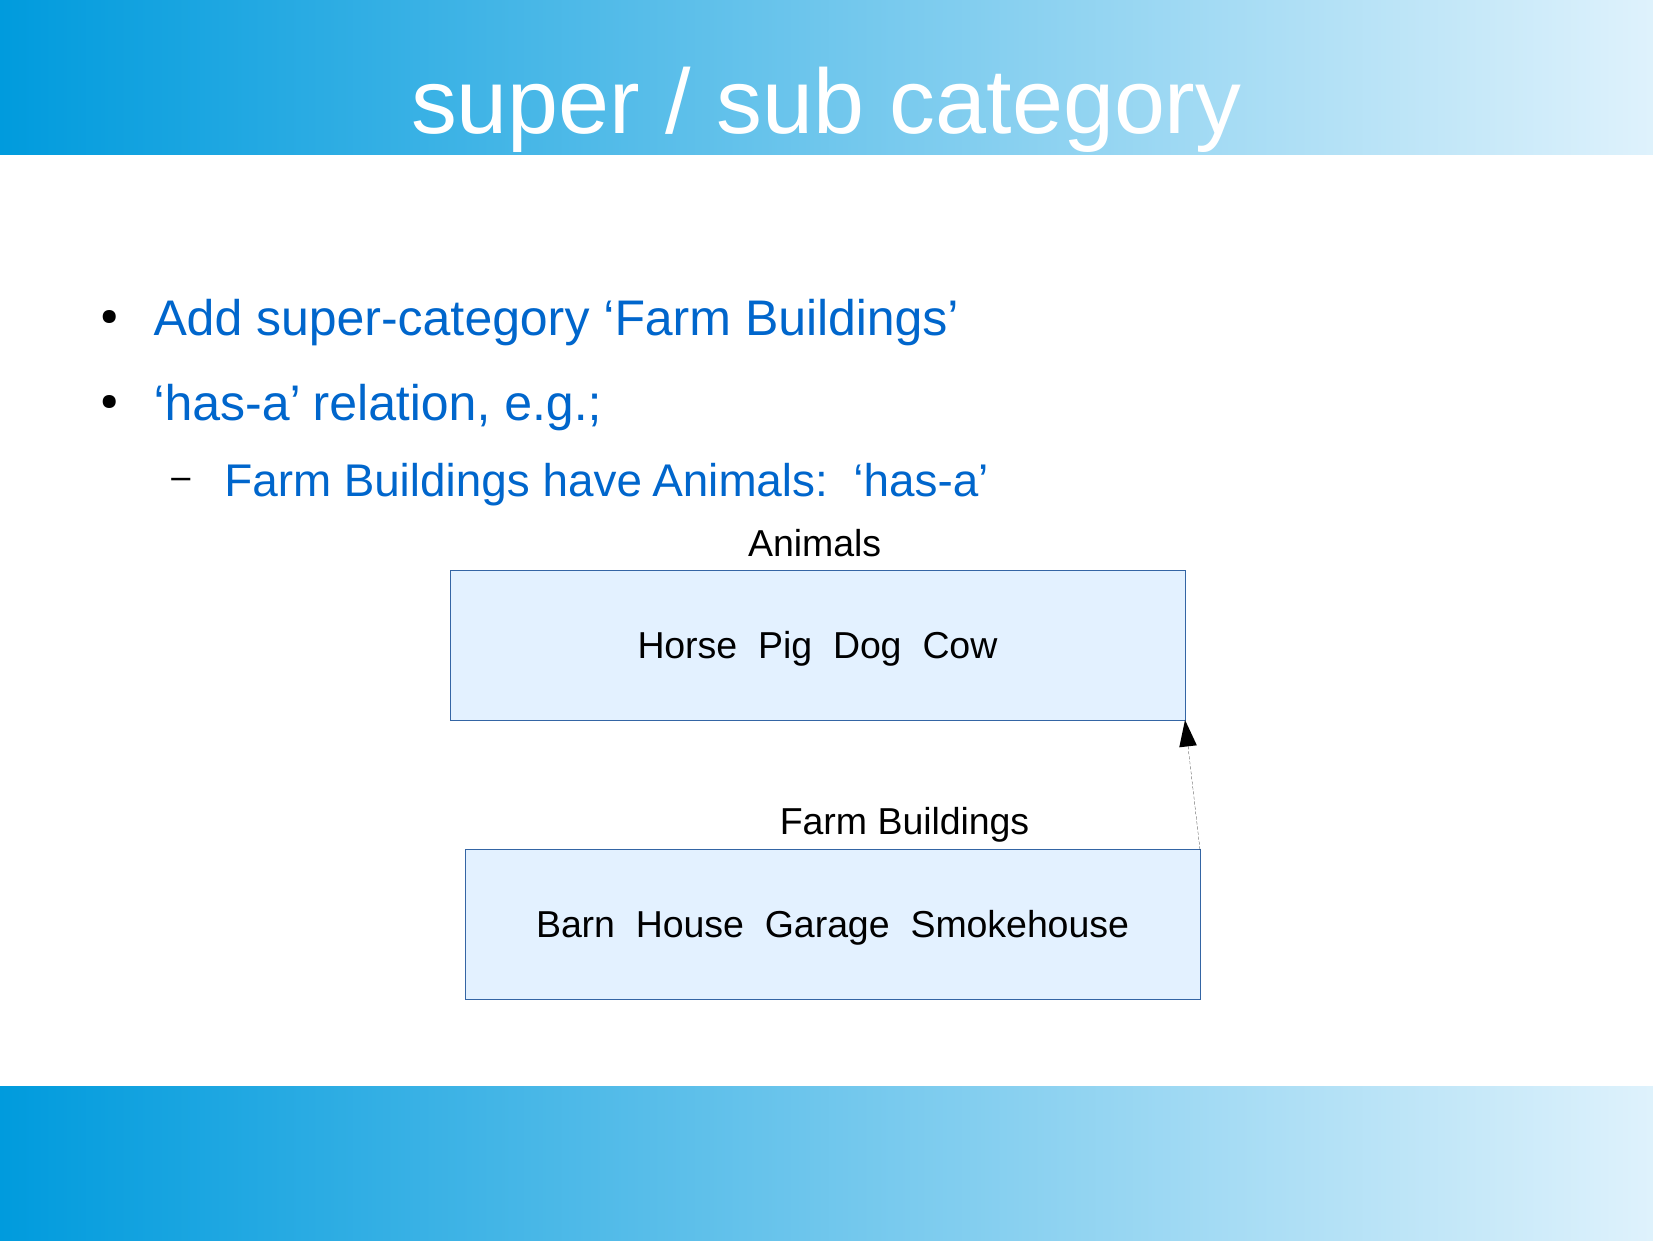

# super / sub category
Add super-category ‘Farm Buildings’
‘has-a’ relation, e.g.;
Farm Buildings have Animals: ‘has-a’
Animals
Horse Pig Dog Cow
Farm Buildings
Barn House Garage Smokehouse